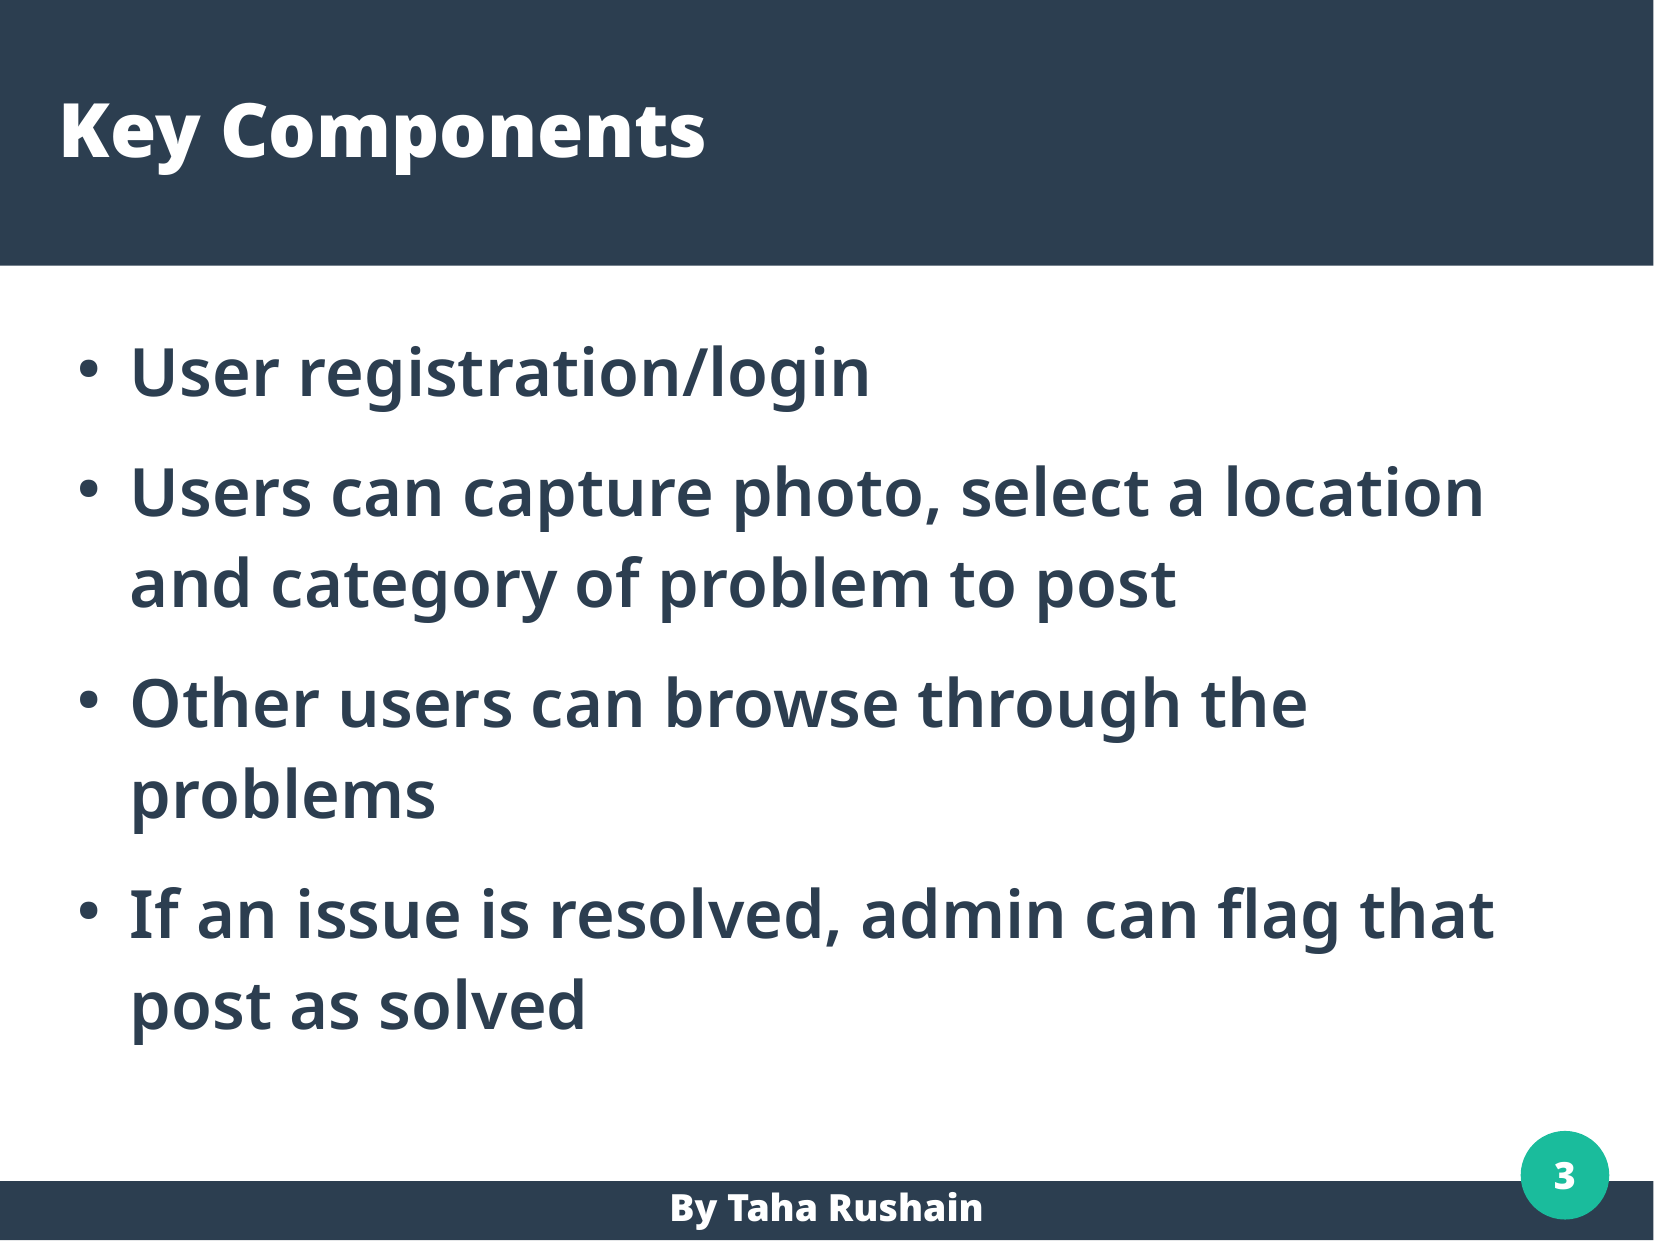

# Key Components
User registration/login
Users can capture photo, select a location and category of problem to post
Other users can browse through the problems
If an issue is resolved, admin can flag that post as solved
3
By Taha Rushain